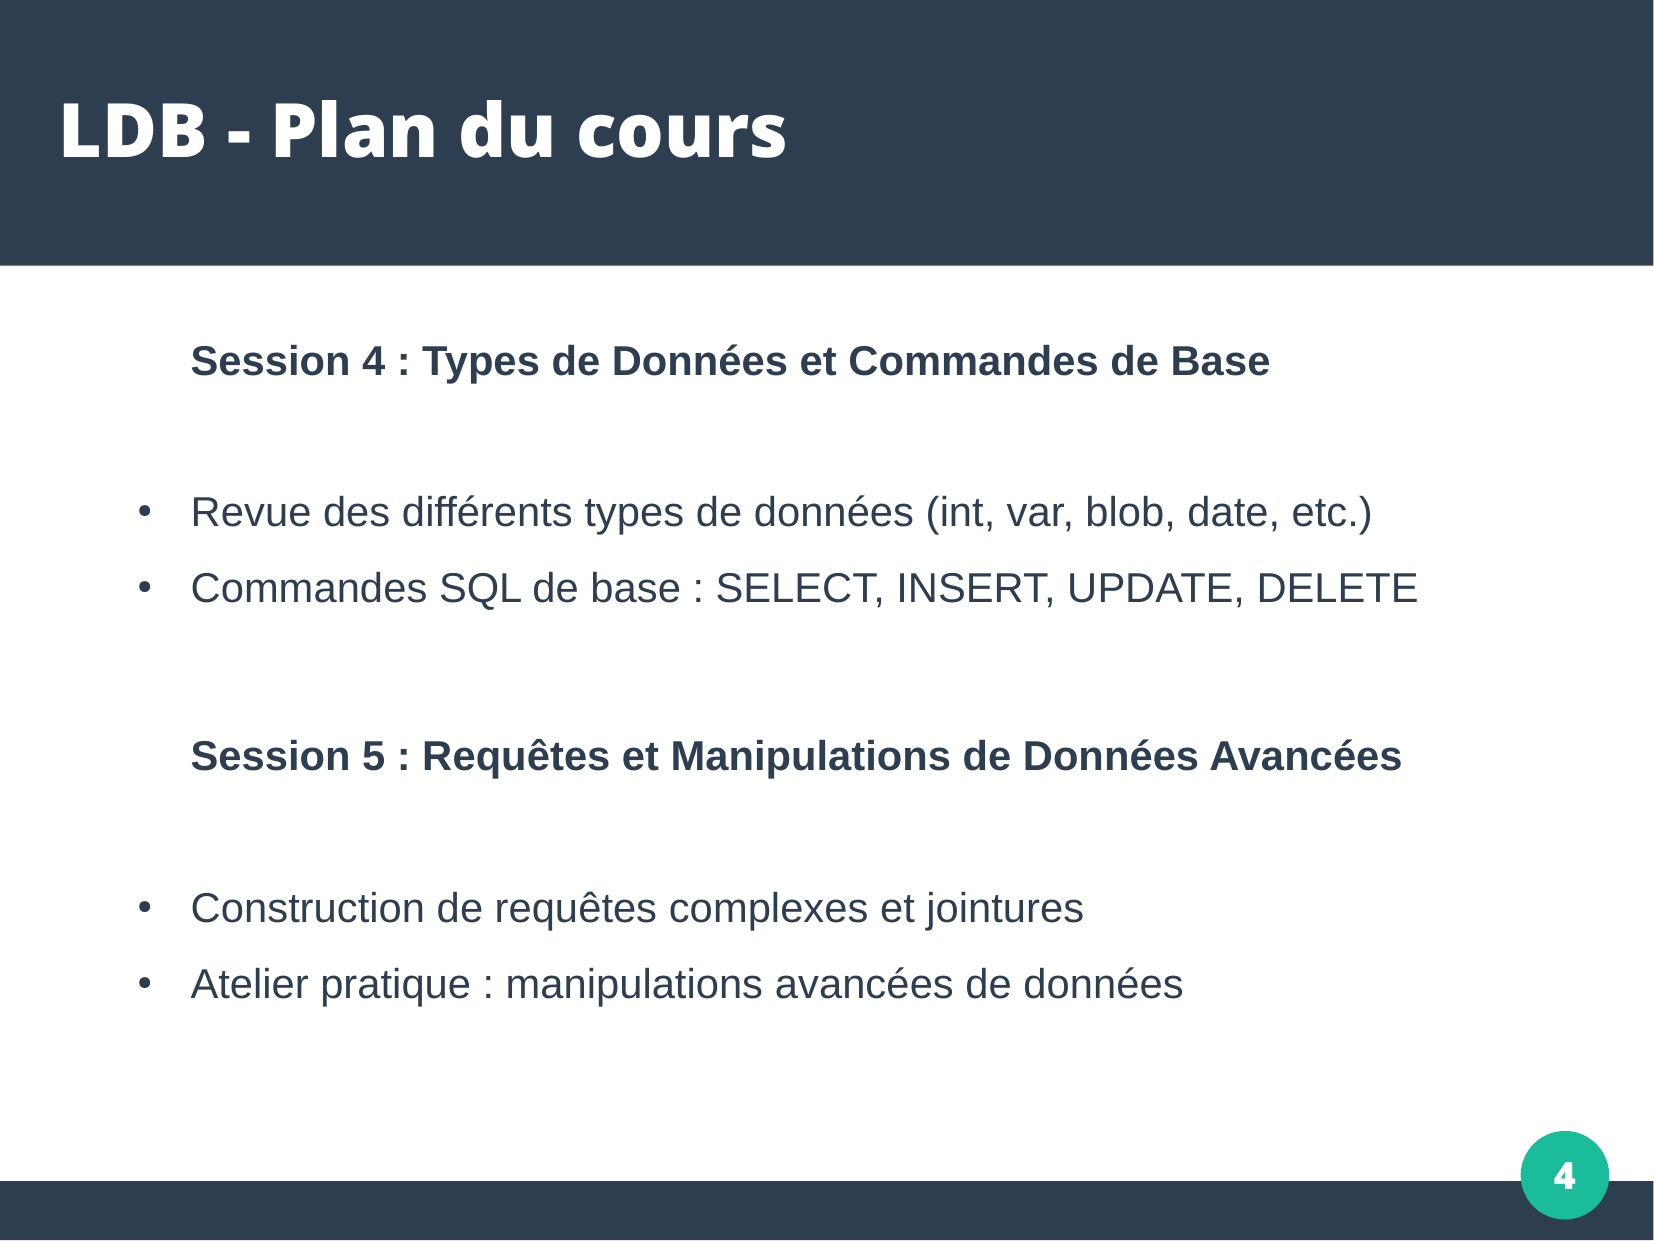

# LDB - Plan du cours
Session 4 : Types de Données et Commandes de Base
Revue des différents types de données (int, var, blob, date, etc.)
Commandes SQL de base : SELECT, INSERT, UPDATE, DELETE
Session 5 : Requêtes et Manipulations de Données Avancées
Construction de requêtes complexes et jointures
Atelier pratique : manipulations avancées de données
4